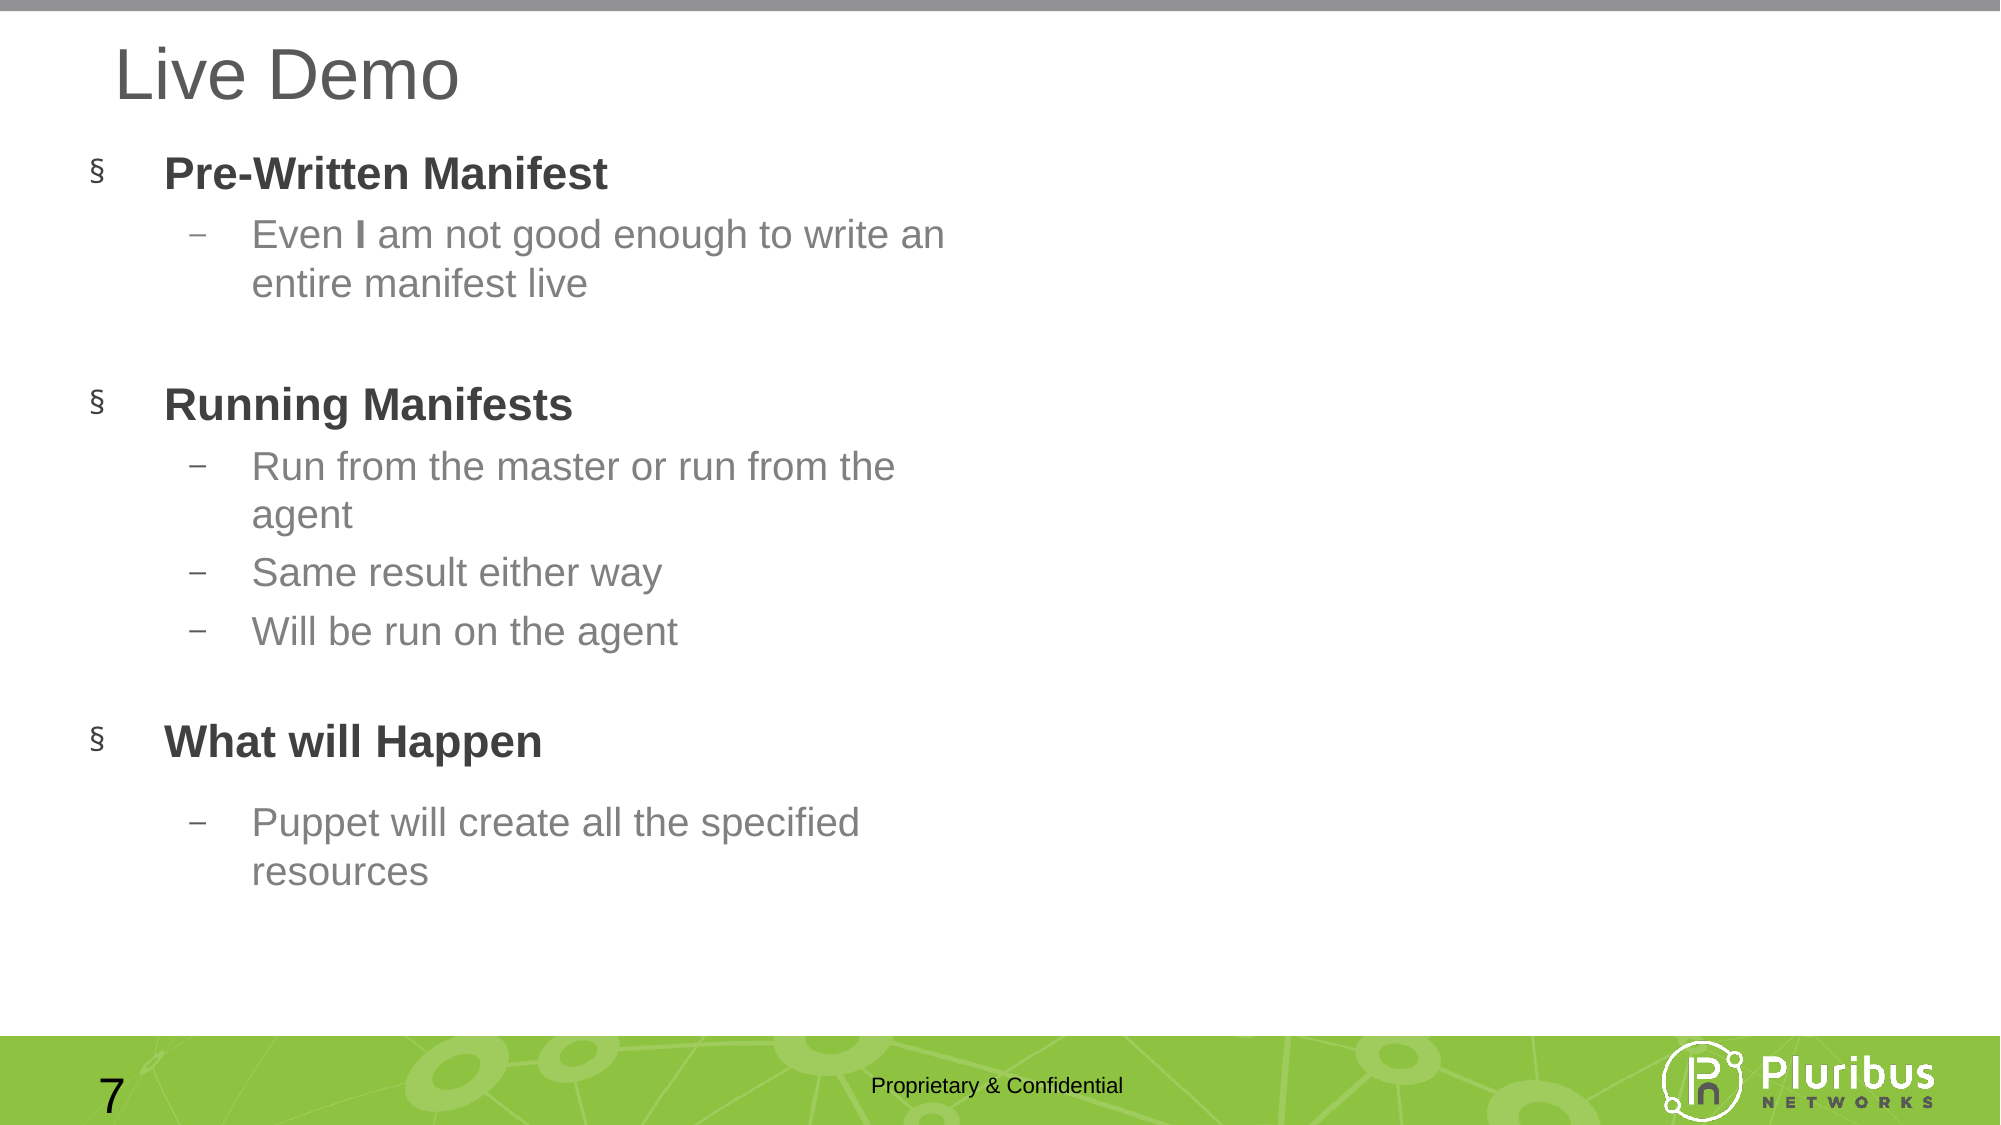

# Live Demo
Pre-Written Manifest
Even I am not good enough to write an entire manifest live
Running Manifests
Run from the master or run from the agent
Same result either way
Will be run on the agent
What will Happen
Puppet will create all the specified resources